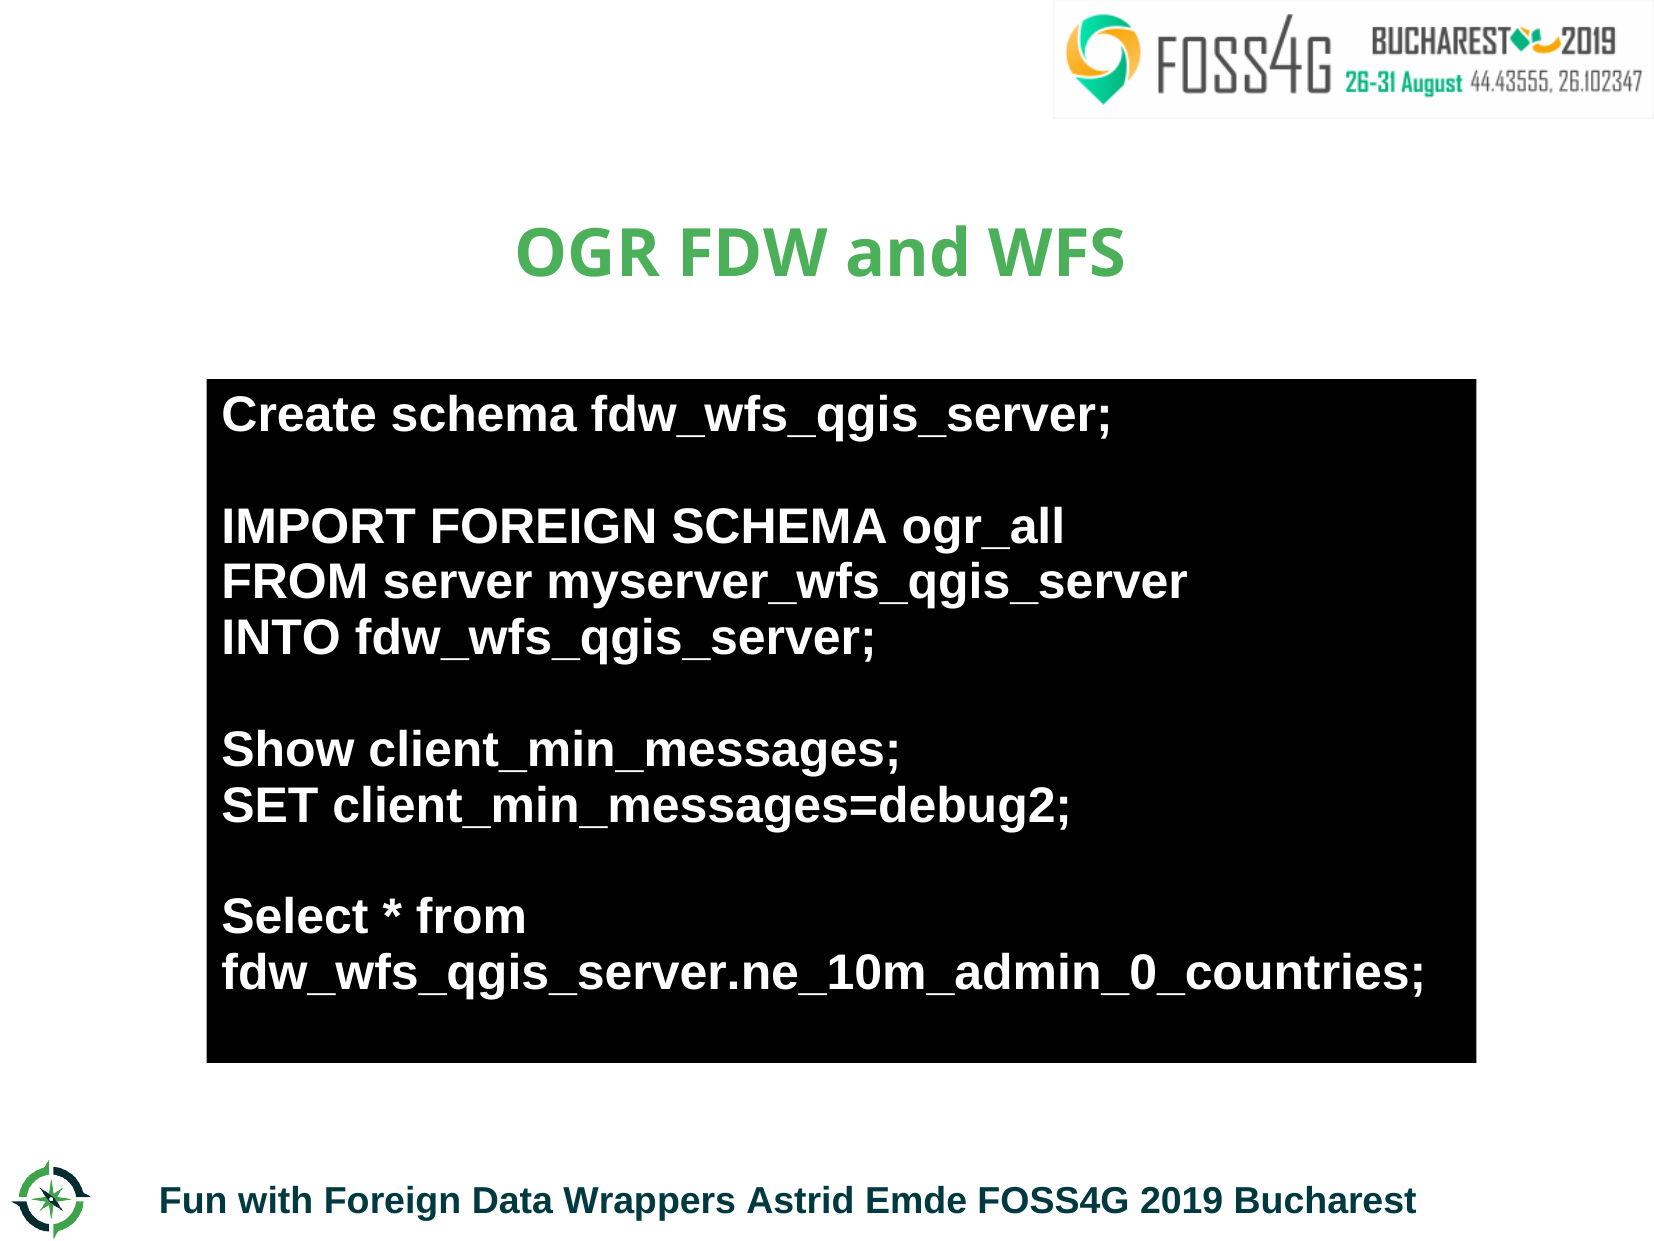

# OGR FDW and WFS
Create schema fdw_wfs_qgis_server;
IMPORT FOREIGN SCHEMA ogr_all
FROM server myserver_wfs_qgis_server
INTO fdw_wfs_qgis_server;
Show client_min_messages;
SET client_min_messages=debug2;
Select * from fdw_wfs_qgis_server.ne_10m_admin_0_countries;